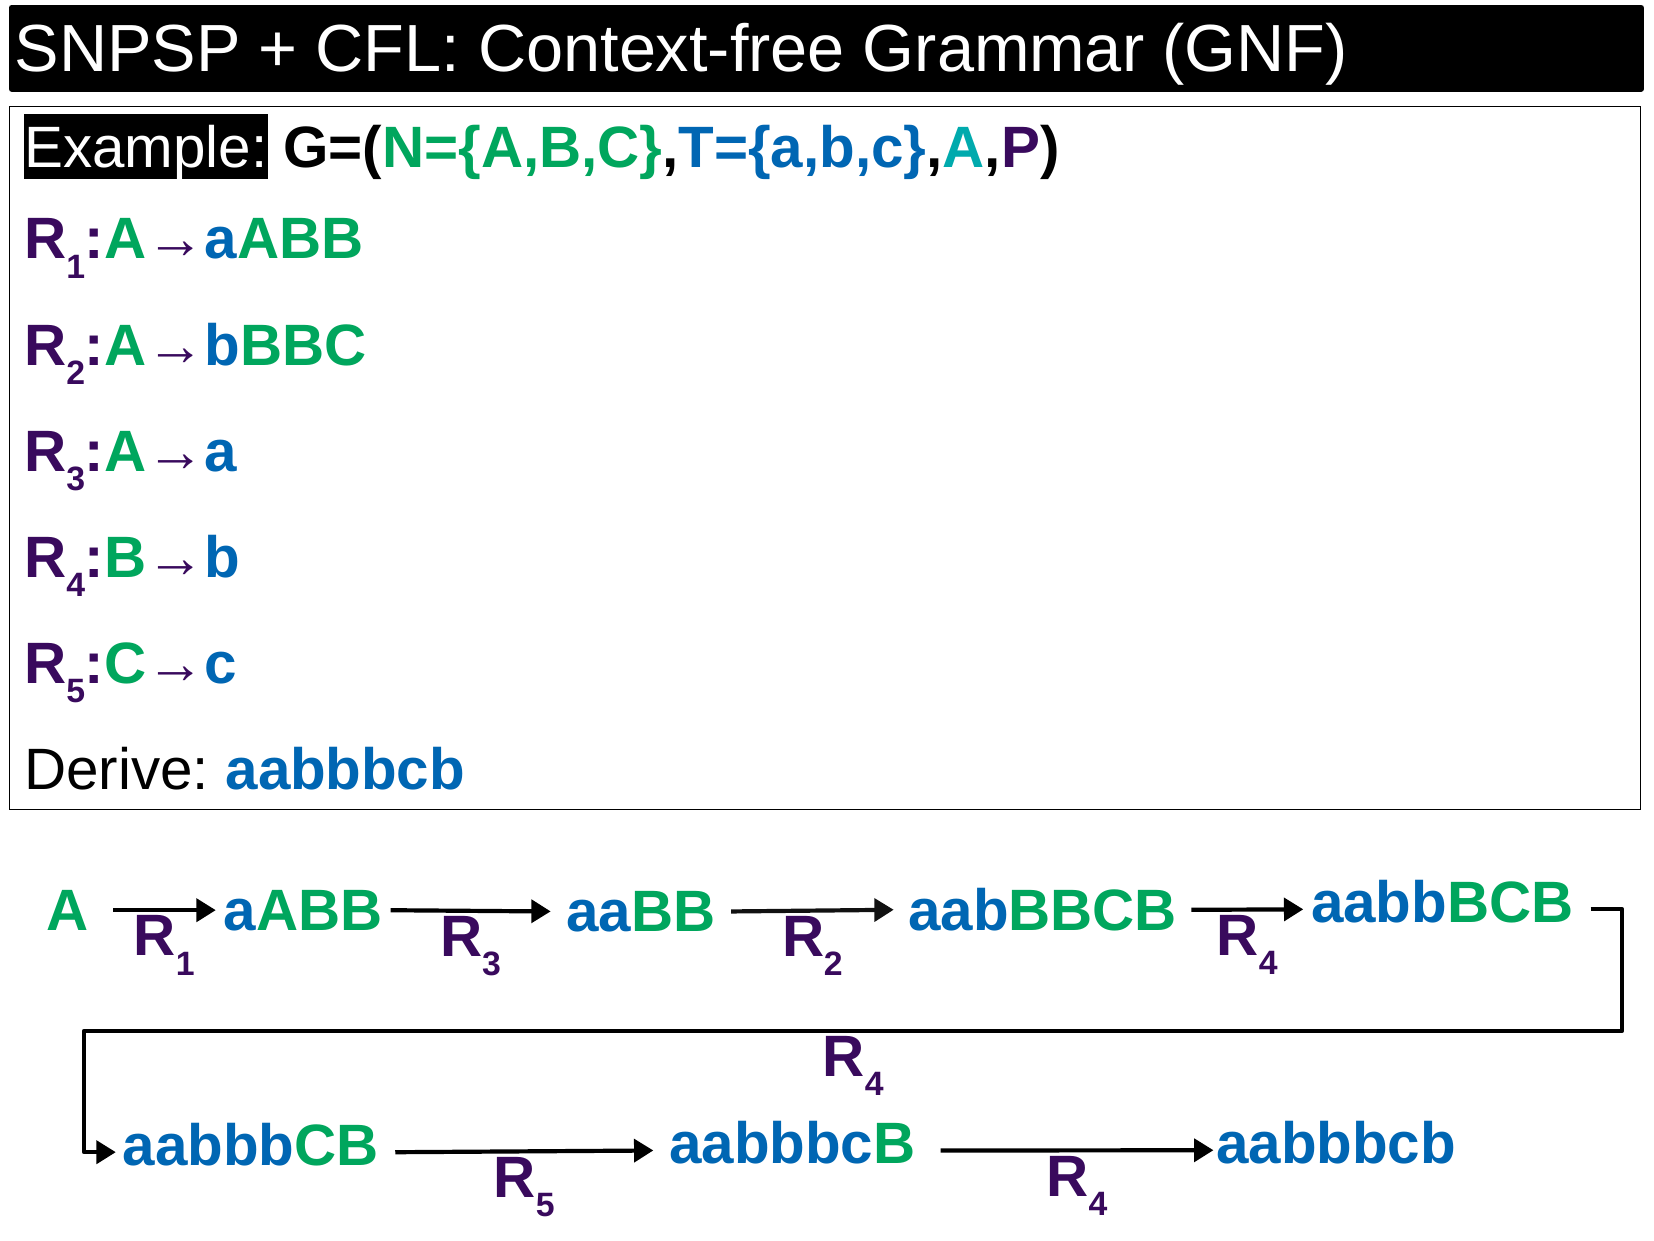

# SNPSP + CFL: Context-free Grammar (GNF)
Example: G=(N={A,B,C},T={a,b,c},A,P)
R1:A→aABB
R2:A→bBBC
R3:A→a
R4:B→b
R5:C→c
Derive: aabbbcb
aabbBCB
aabBBCB
A
aABB
aaBB
aabbbcb
aabbbcB
aabbbCB